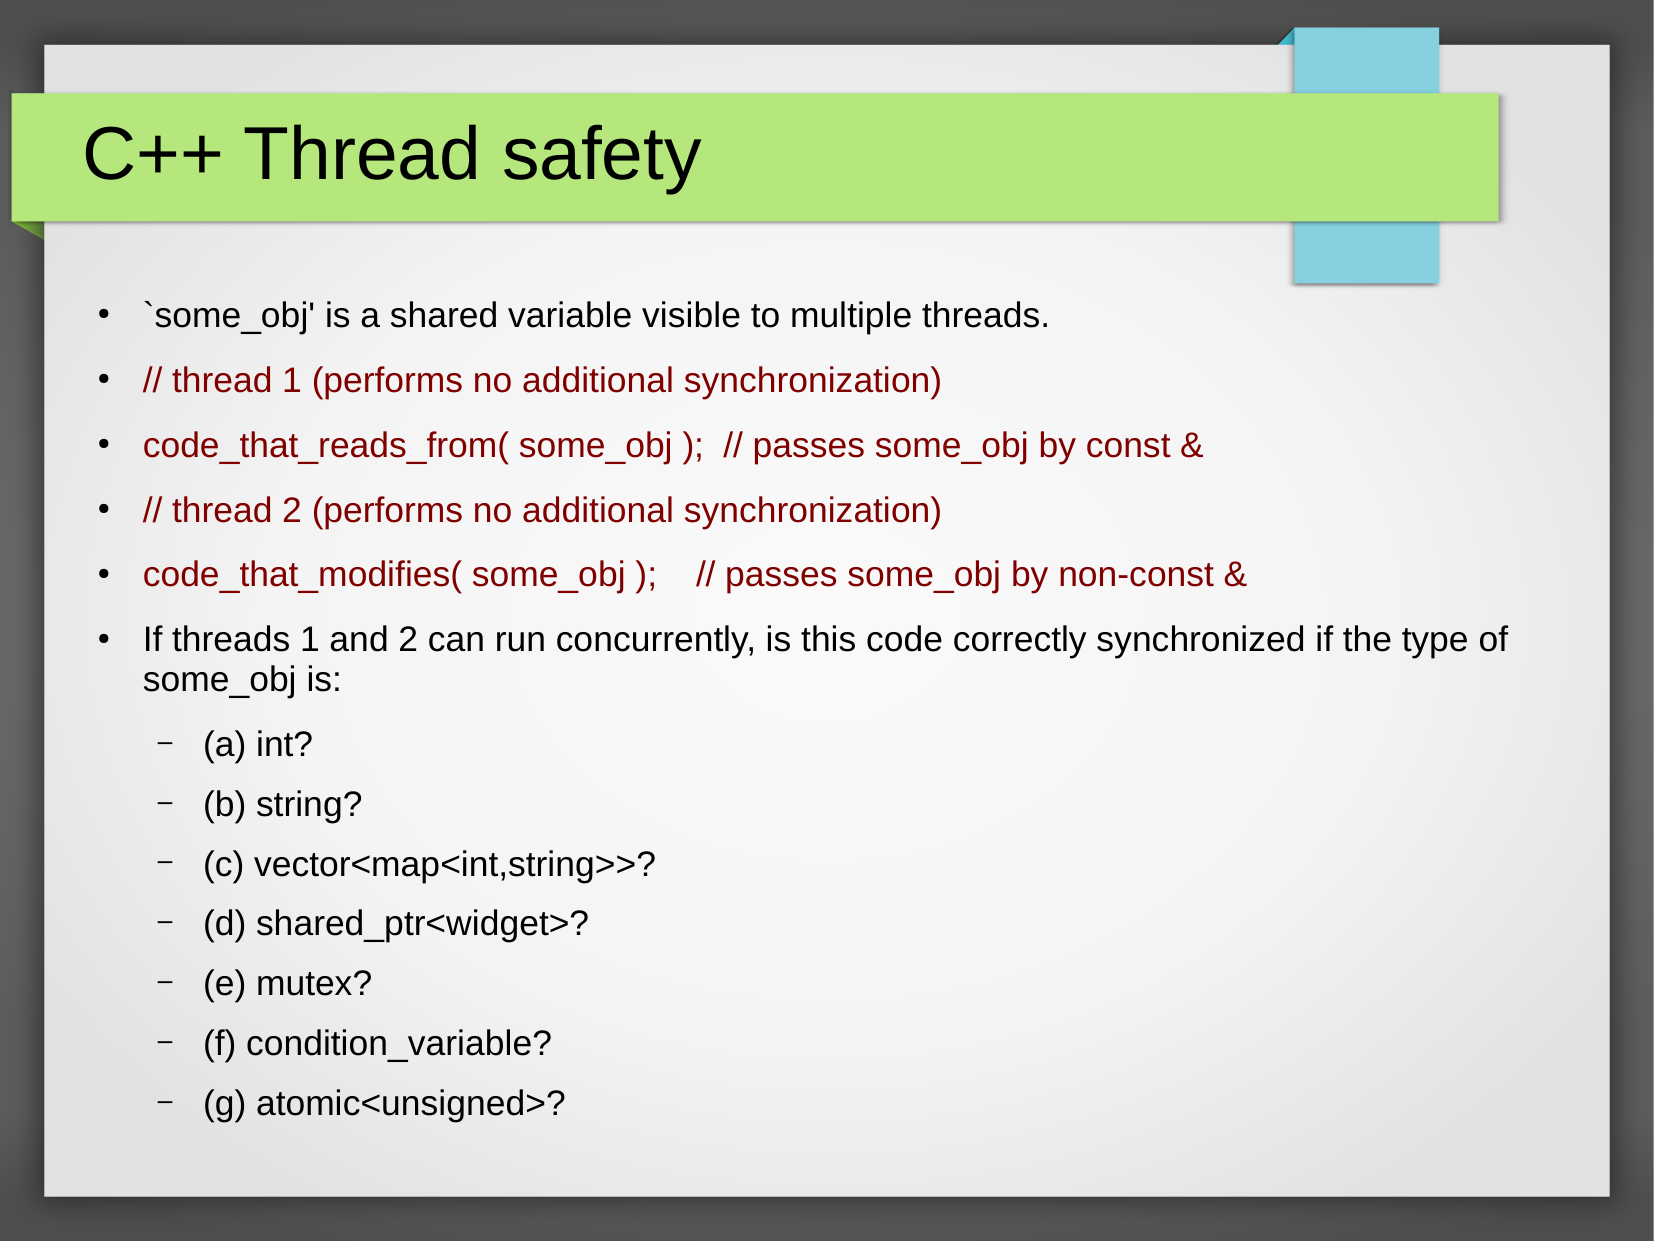

# C++ Thread safety
`some_obj' is a shared variable visible to multiple threads.
// thread 1 (performs no additional synchronization)
code_that_reads_from( some_obj ); // passes some_obj by const &
// thread 2 (performs no additional synchronization)
code_that_modifies( some_obj ); // passes some_obj by non-const &
If threads 1 and 2 can run concurrently, is this code correctly synchronized if the type of some_obj is:
(a) int?
(b) string?
(c) vector<map<int,string>>?
(d) shared_ptr<widget>?
(e) mutex?
(f) condition_variable?
(g) atomic<unsigned>?